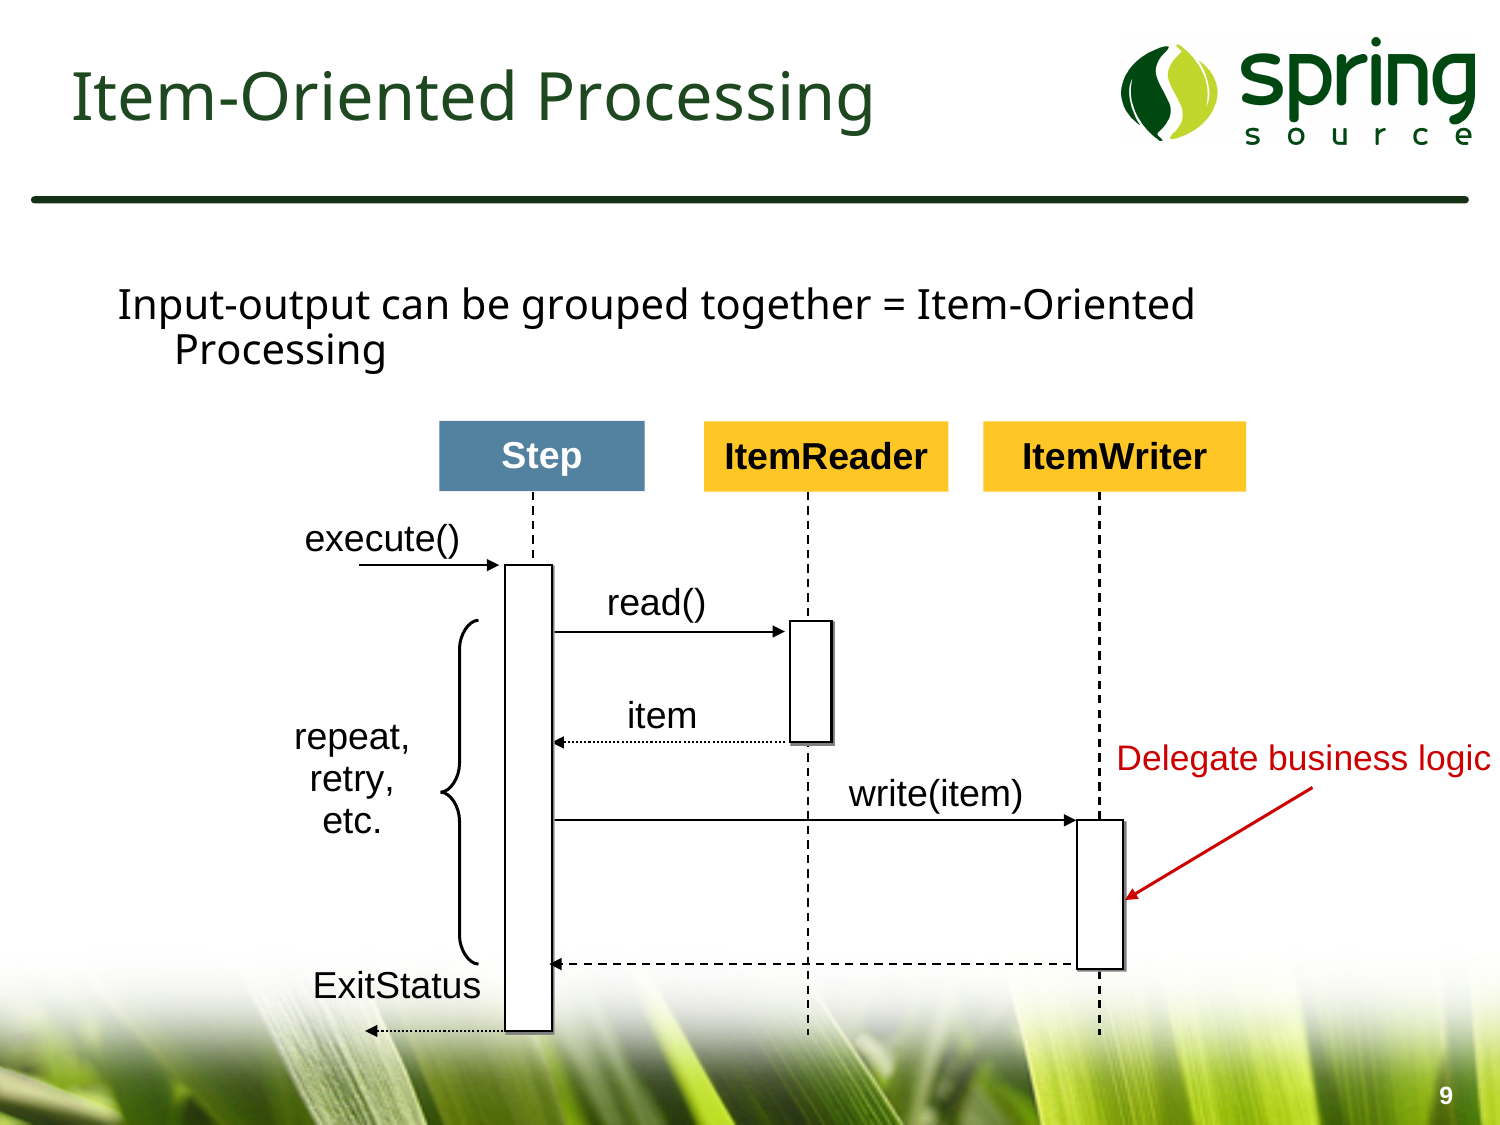

# Item-Oriented Processing
Input-output can be grouped together = Item-Oriented Processing
Step
ItemReader
ItemWriter
execute()
read()
item
repeat, retry, etc.
Delegate business logic
write(item)
ExitStatus